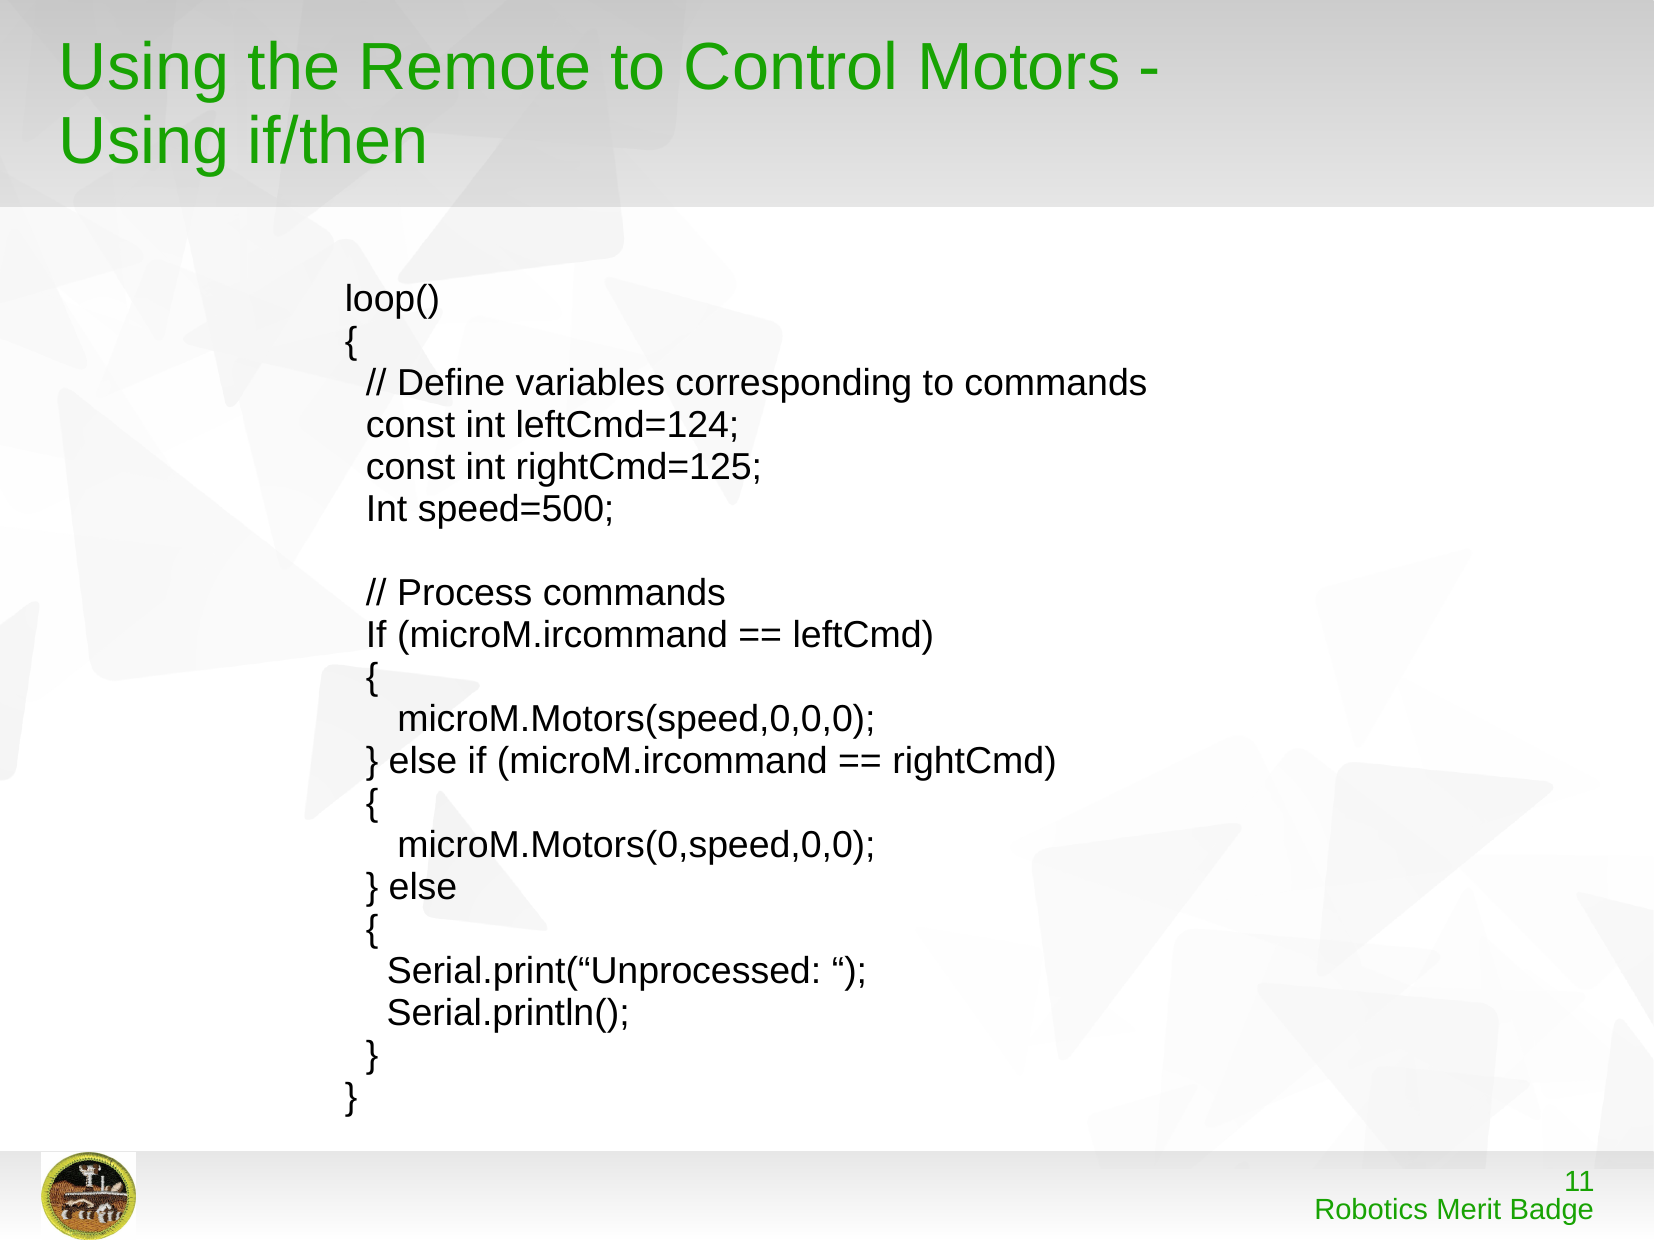

# Using the Remote to Control Motors - Using if/then
loop()
{
 // Define variables corresponding to commands
 const int leftCmd=124;
 const int rightCmd=125;
 Int speed=500;
 // Process commands
 If (microM.ircommand == leftCmd)
 {
 microM.Motors(speed,0,0,0);
 } else if (microM.ircommand == rightCmd)
 {
 microM.Motors(0,speed,0,0);
 } else
 {
 Serial.print(“Unprocessed: “);
 Serial.println();
 }
}
11
Robotics Merit Badge